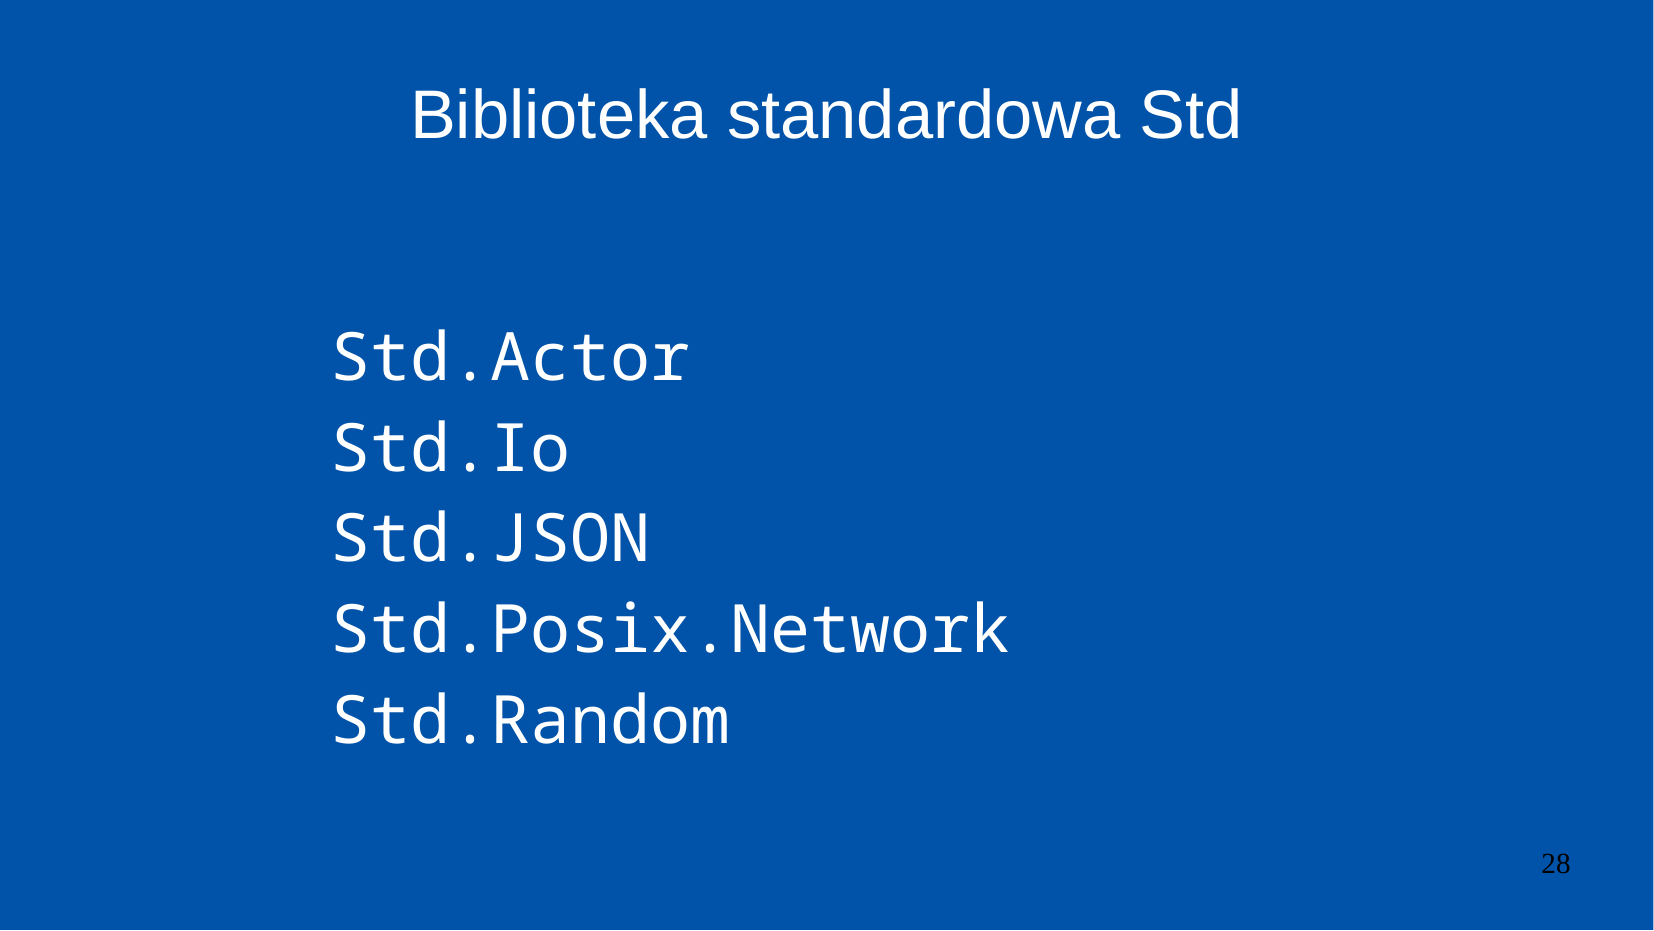

# Biblioteka standardowa Std
Std.Actor
Std.Io
Std.JSON
Std.Posix.Network
Std.Random
28